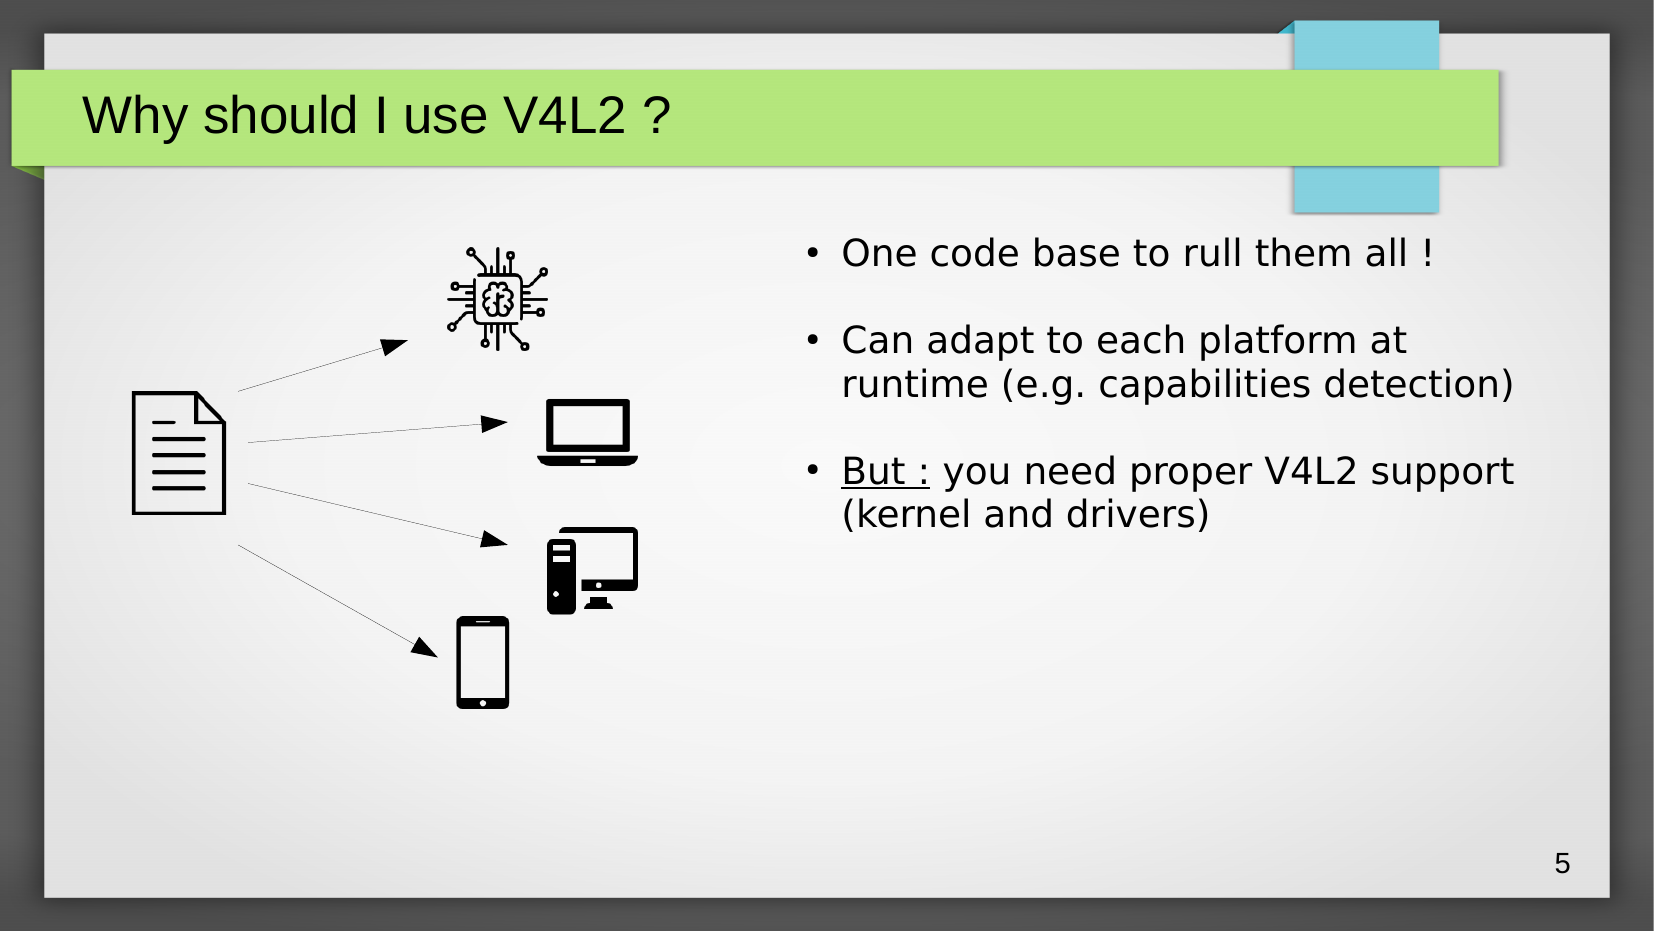

# Why should I use V4L2 ?
One code base to rull them all !
Can adapt to each platform at runtime (e.g. capabilities detection)
But : you need proper V4L2 support (kernel and drivers)
5